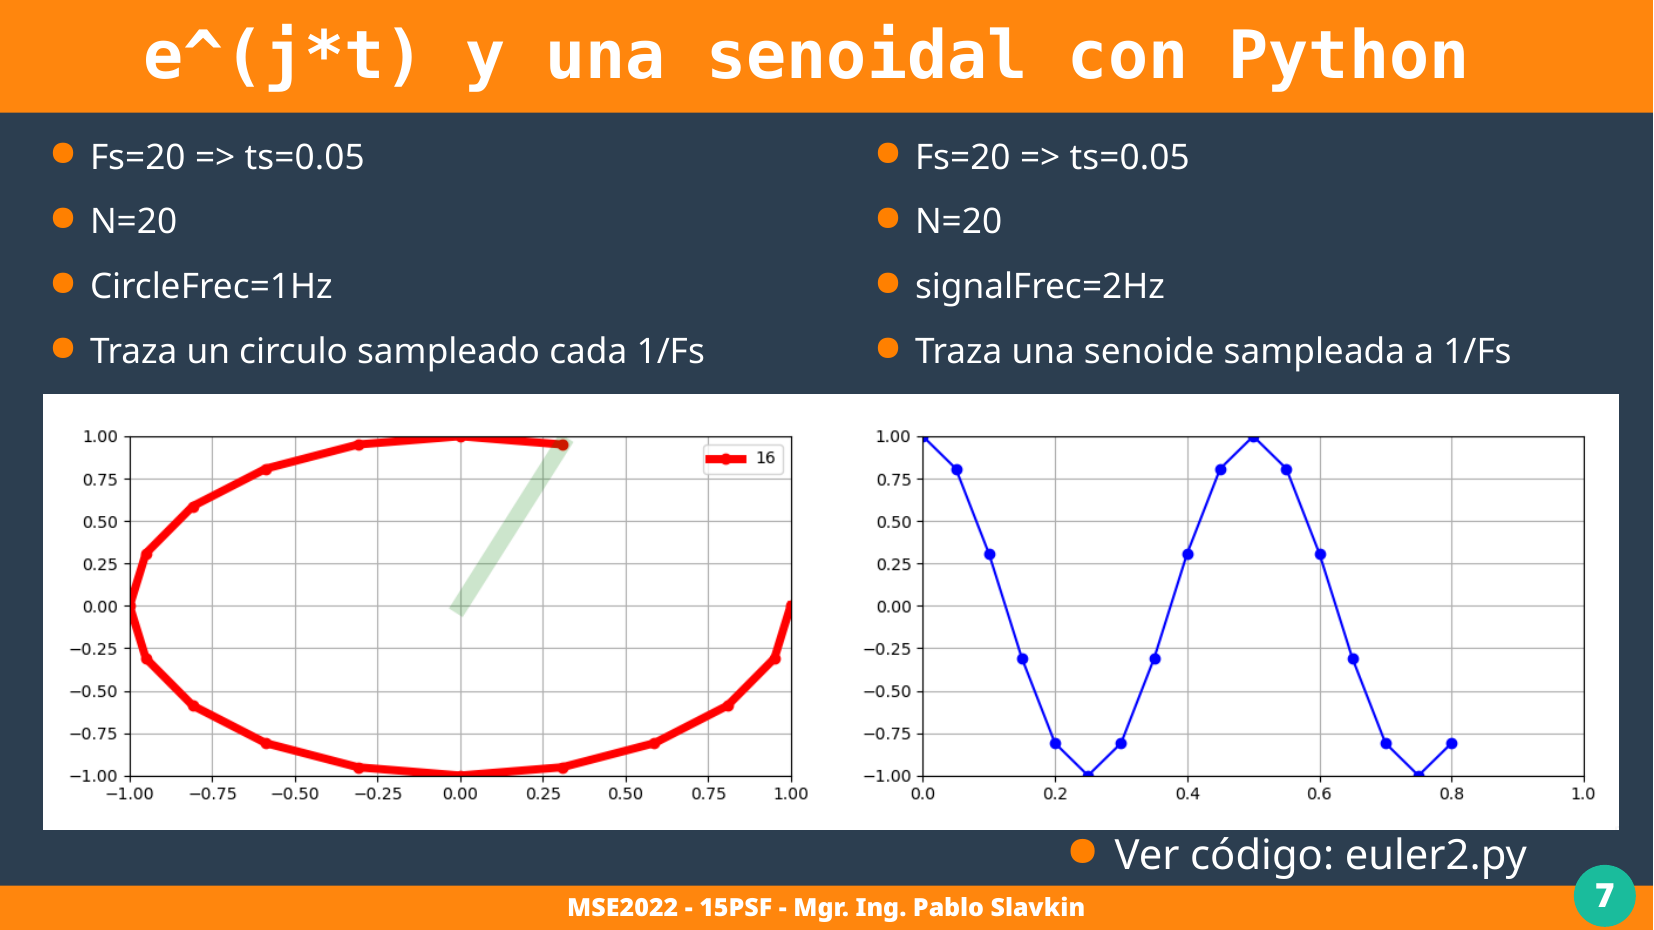

# e^(j*t) y una senoidal con Python
Fs=20 => ts=0.05
N=20
CircleFrec=1Hz
Traza un circulo sampleado cada 1/Fs
Fs=20 => ts=0.05
N=20
signalFrec=2Hz
Traza una senoide sampleada a 1/Fs
Ver código: euler2.py
MSE2022 - 15PSF - Mgr. Ing. Pablo Slavkin